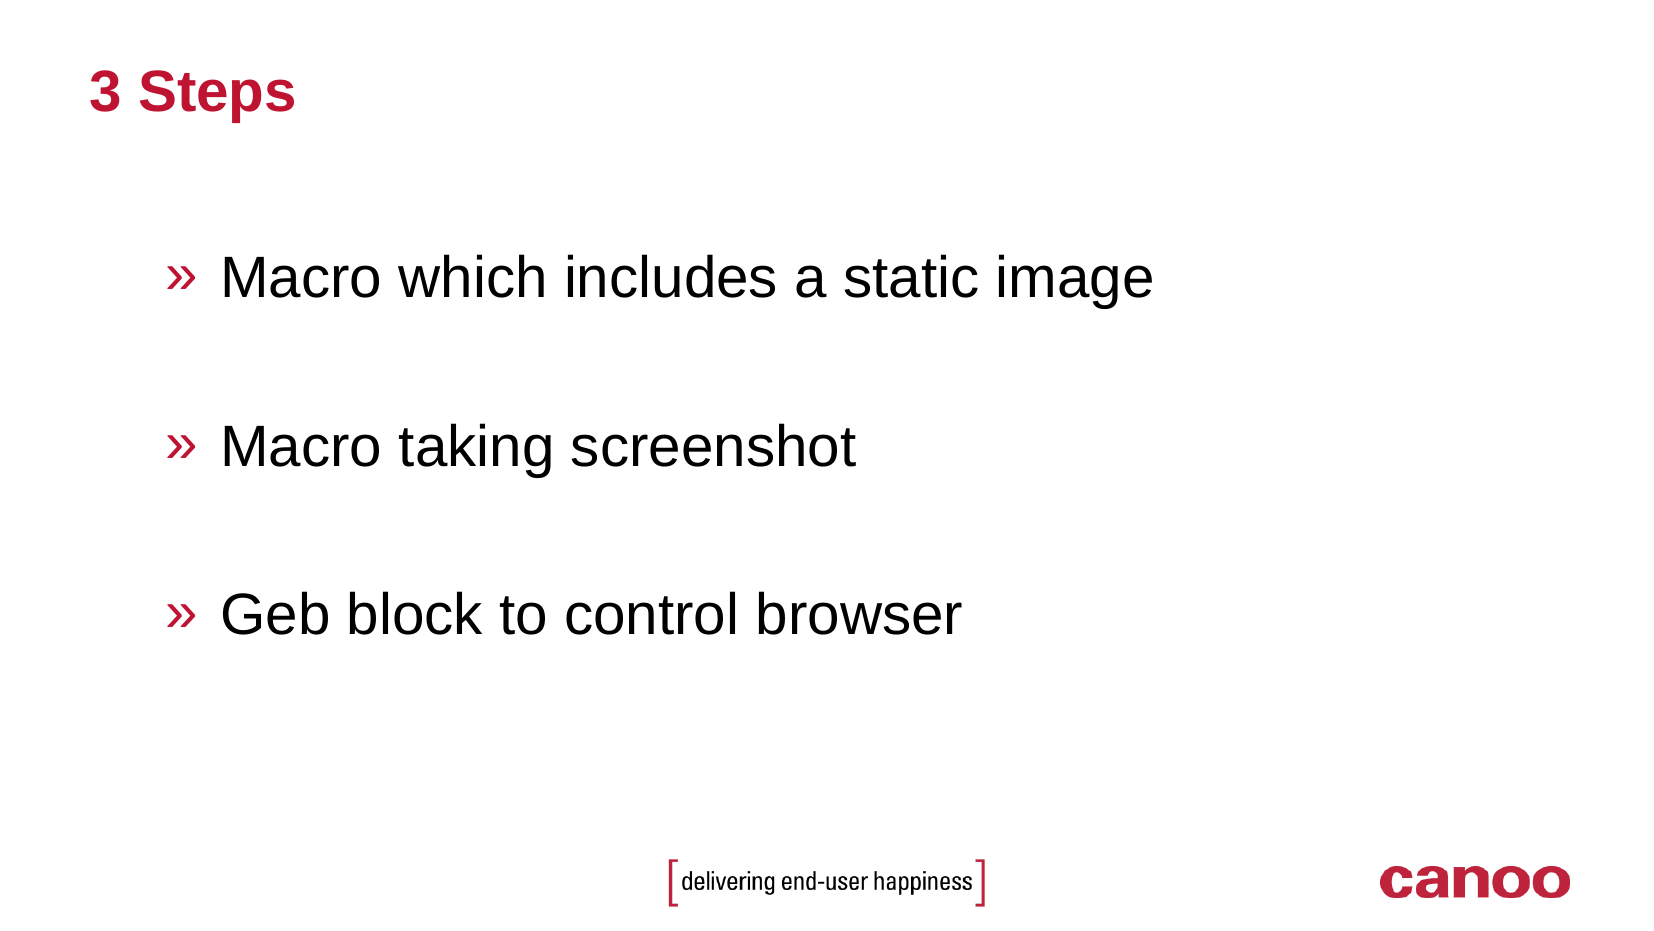

# 3 Steps
Macro which includes a static image
Macro taking screenshot
Geb block to control browser